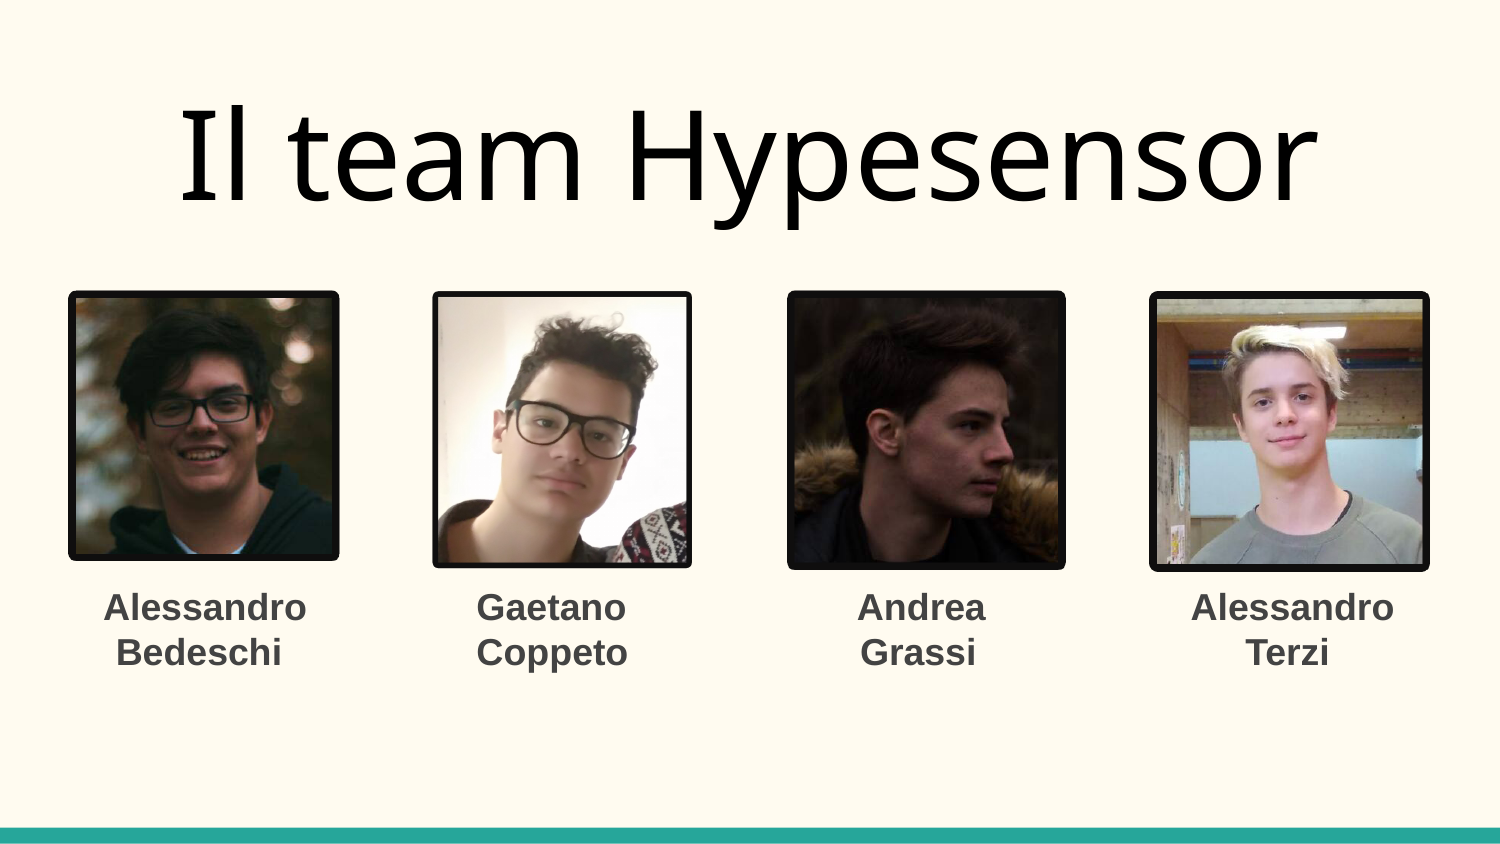

# Il team Hypesensor
 Alessandro
 Bedeschi
 Gaetano
 Coppeto
 Andrea
 Grassi
 Alessandro
 Terzi